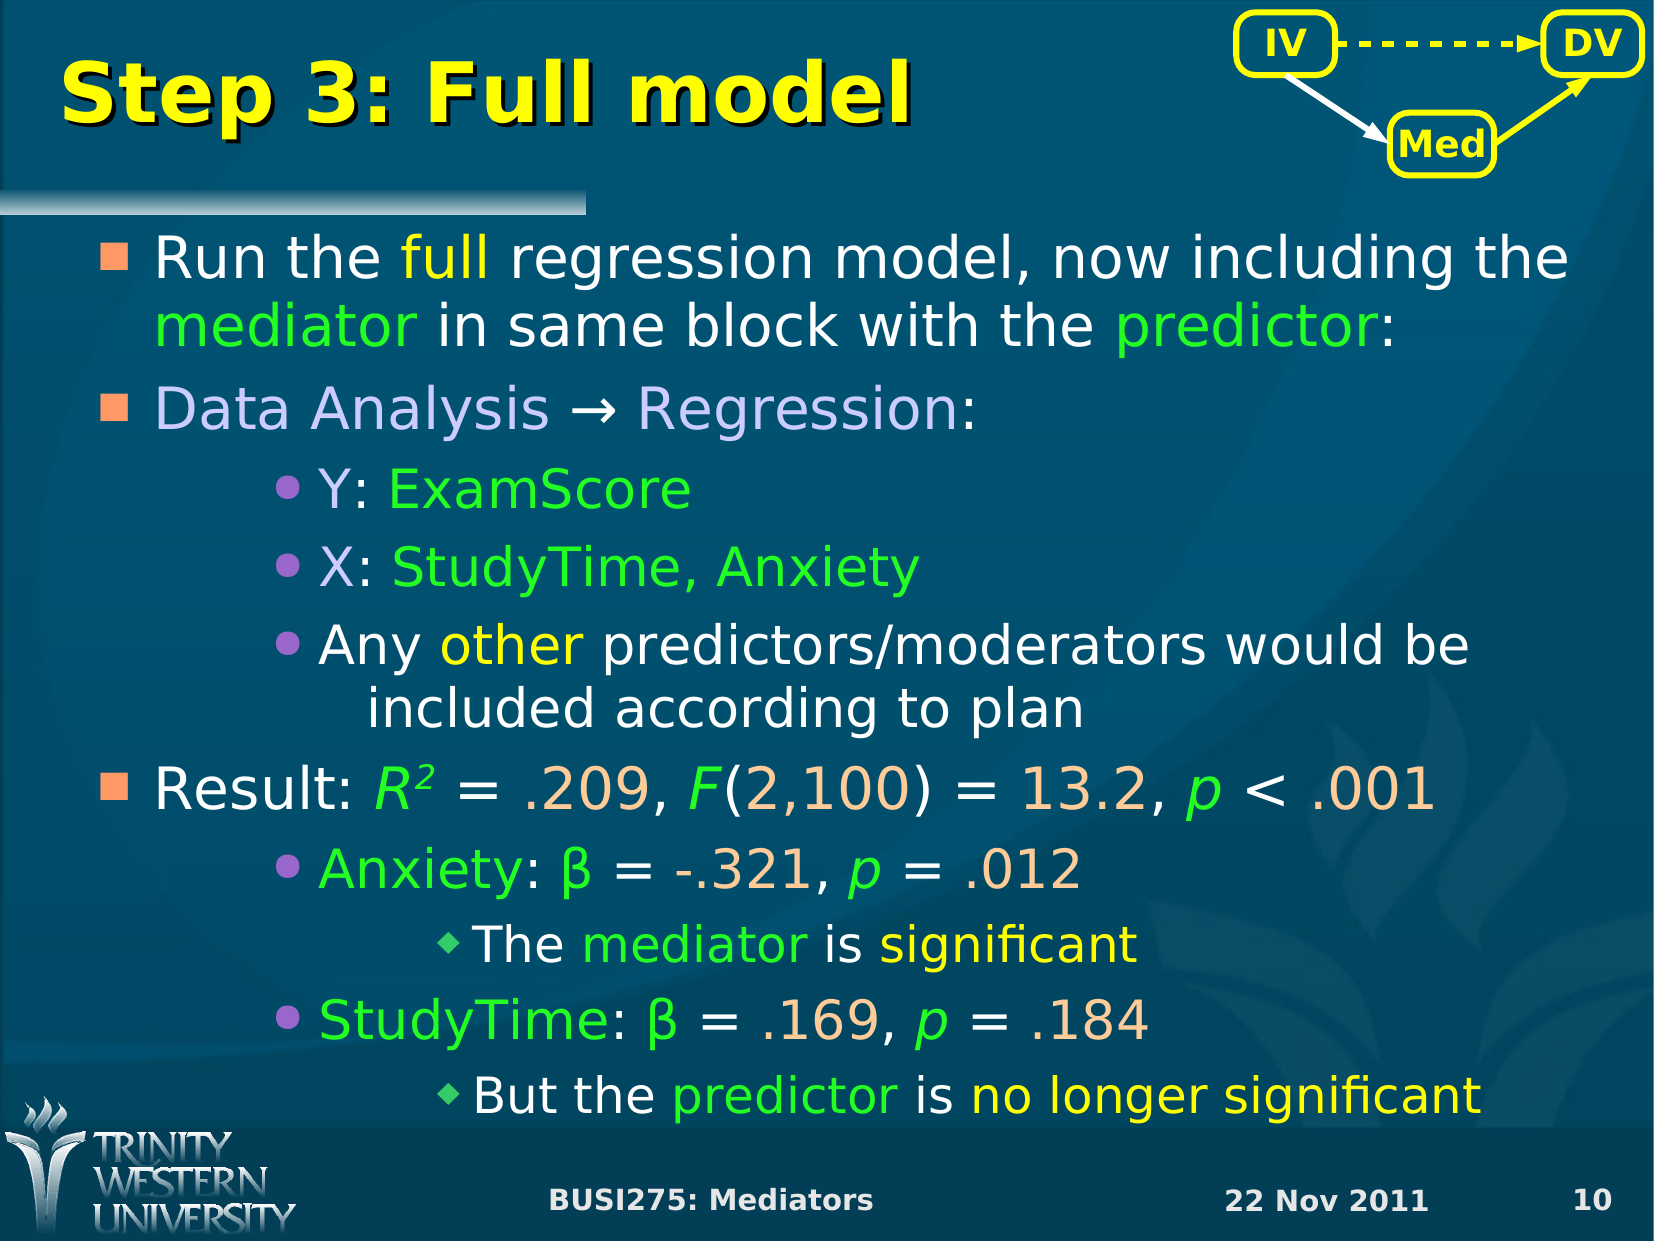

# Step 3: Full model
IV
DV
Med
Run the full regression model, now including the mediator in same block with the predictor:
Data Analysis → Regression:
Y: ExamScore
X: StudyTime, Anxiety
Any other predictors/moderators would be included according to plan
Result: R2 = .209, F(2,100) = 13.2, p < .001
Anxiety: β = -.321, p = .012
The mediator is significant
StudyTime: β = .169, p = .184
But the predictor is no longer significant
BUSI275: Mediators
22 Nov 2011
10